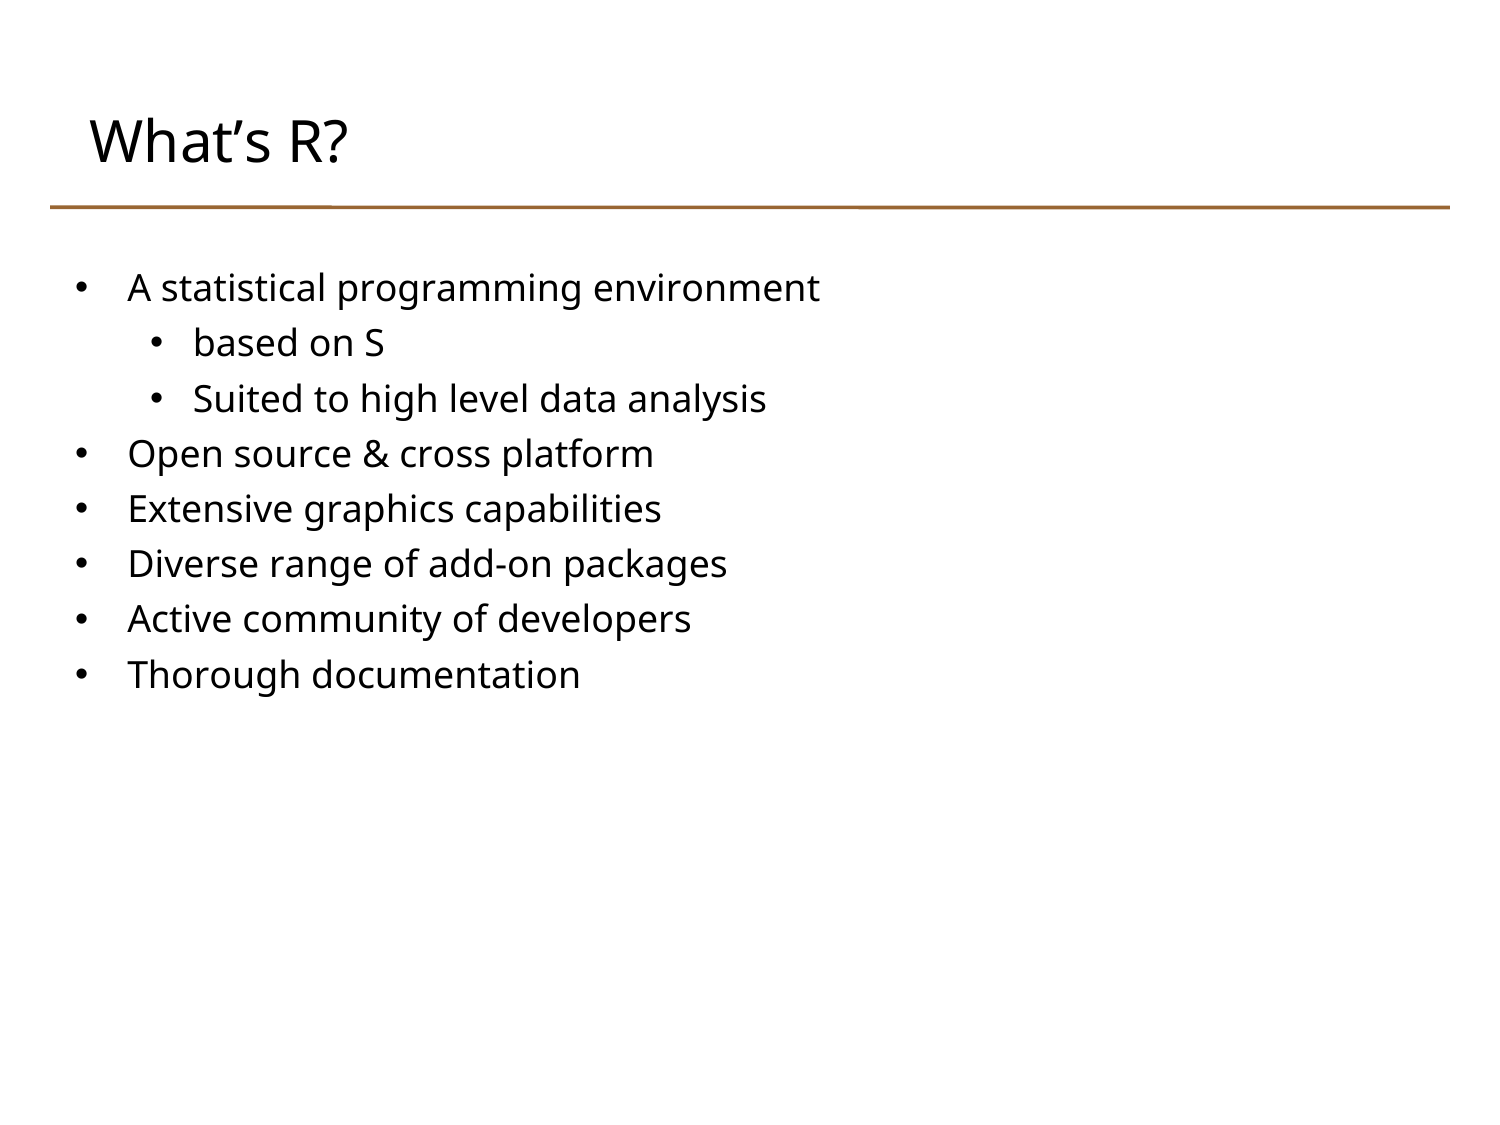

What’s R?
A statistical programming environment
based on S
Suited to high level data analysis
Open source & cross platform
Extensive graphics capabilities
Diverse range of add-on packages
Active community of developers
Thorough documentation